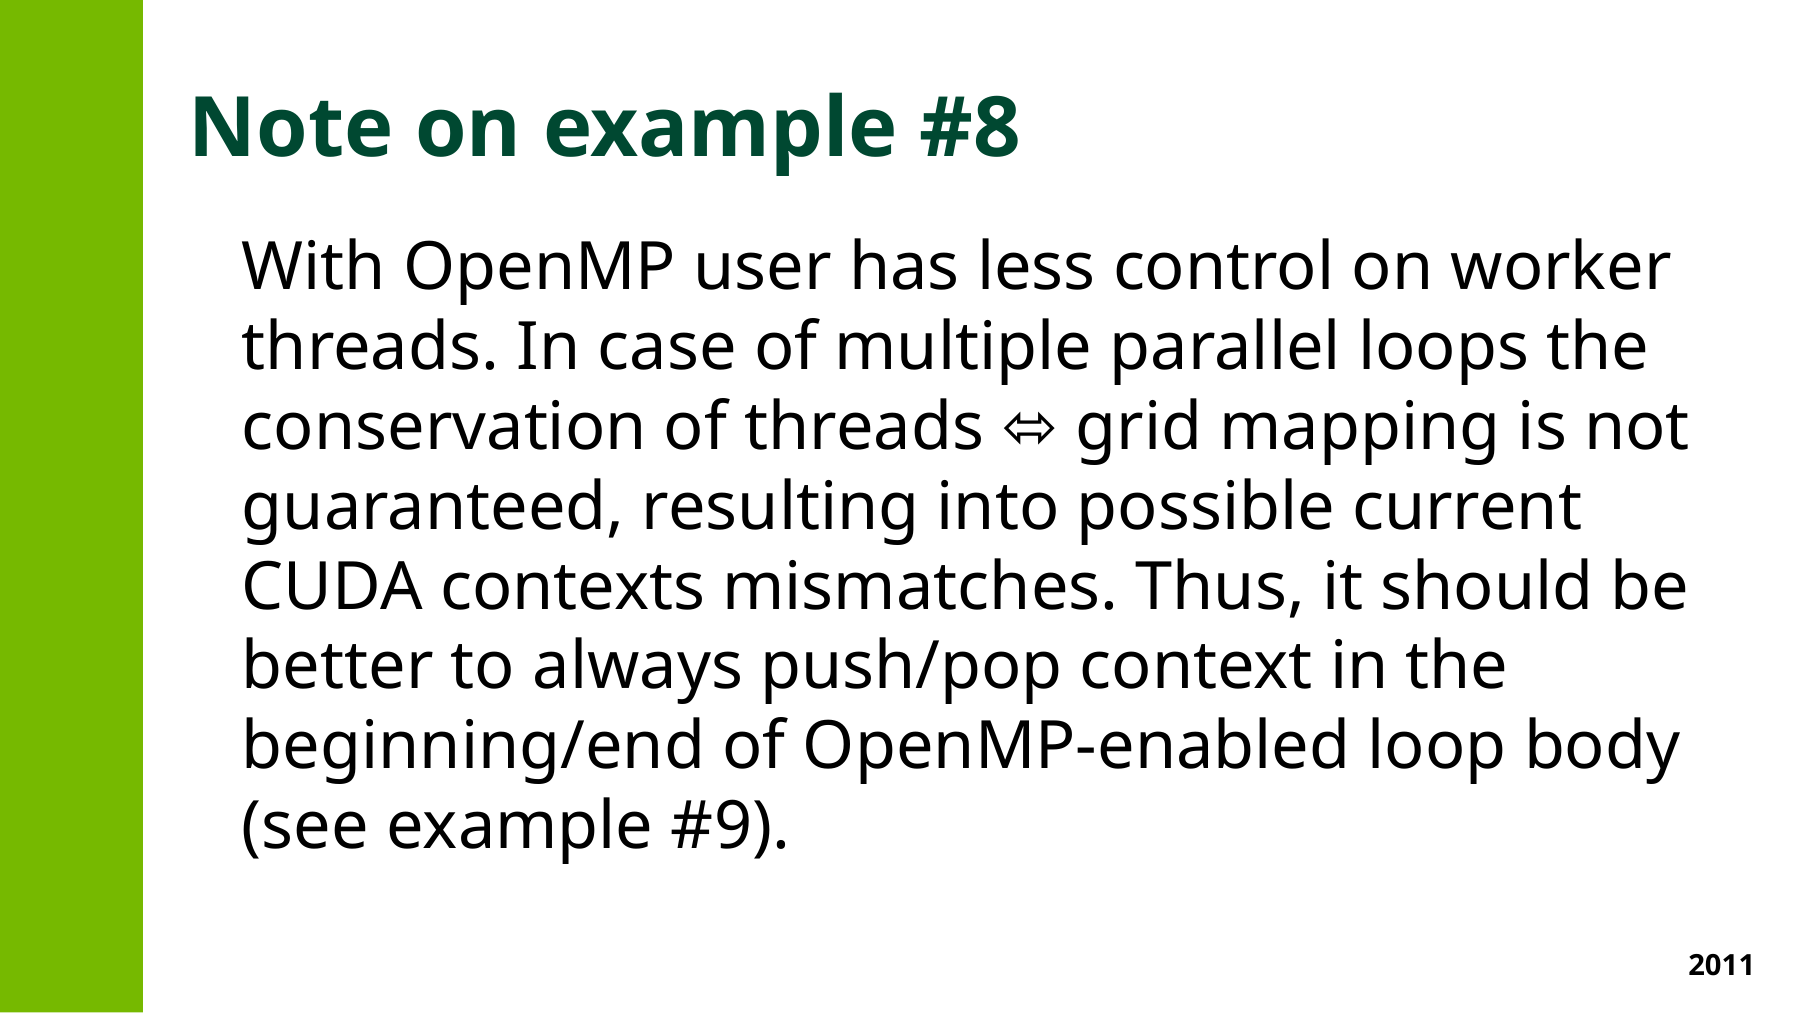

Note on example #8
# With OpenMP user has less control on worker threads. In case of multiple parallel loops the conservation of threads ⬄ grid mapping is not guaranteed, resulting into possible current CUDA contexts mismatches. Thus, it should be better to always push/pop context in the beginning/end of OpenMP-enabled loop body (see example #9).